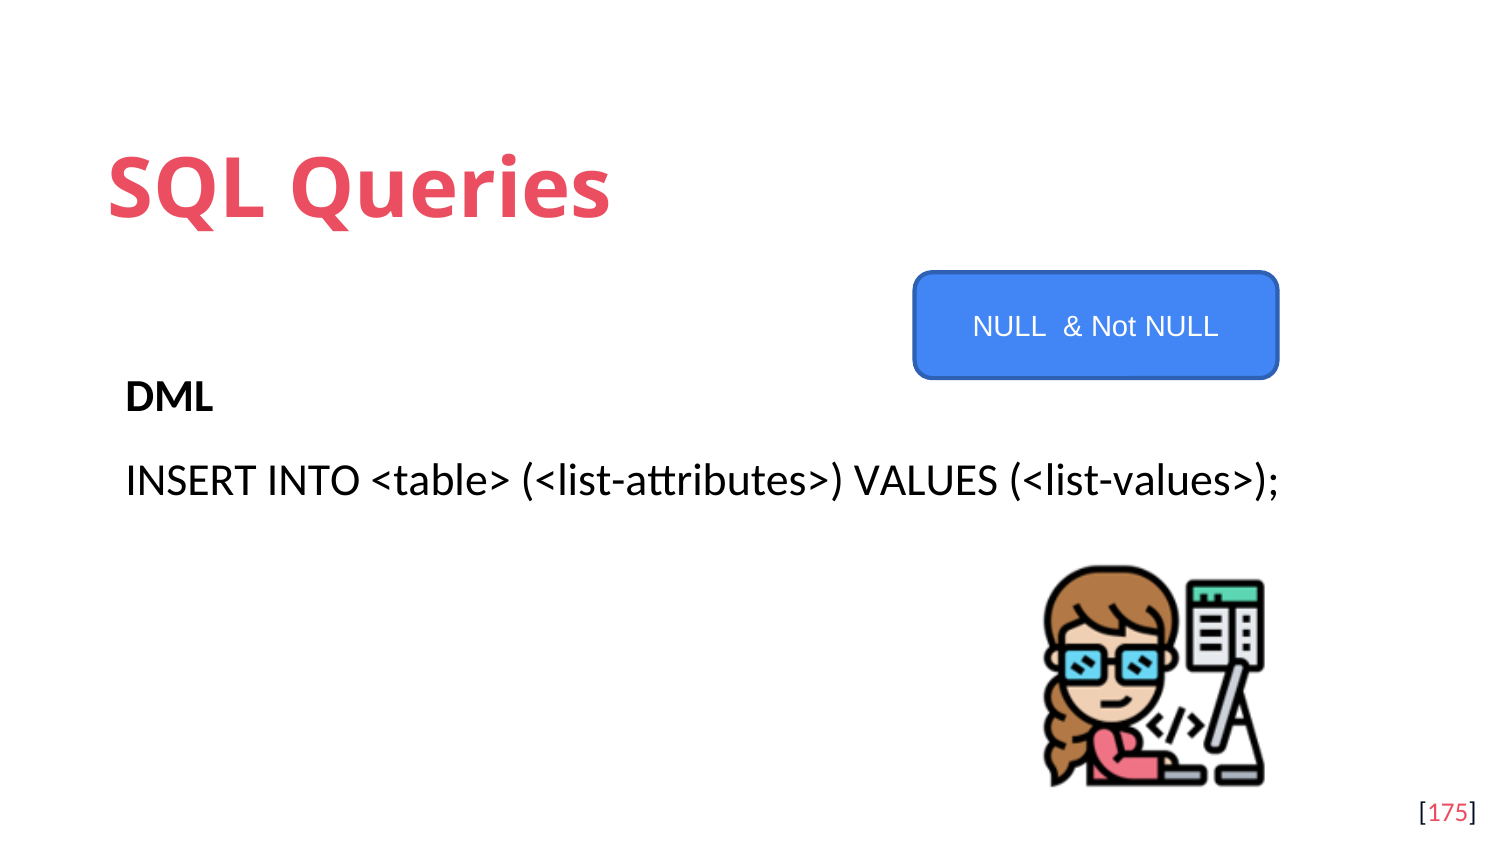

SQL Queries
NULL  & Not NULL
DML
INSERT INTO <table> (<list-attributes>) VALUES (<list-values>);